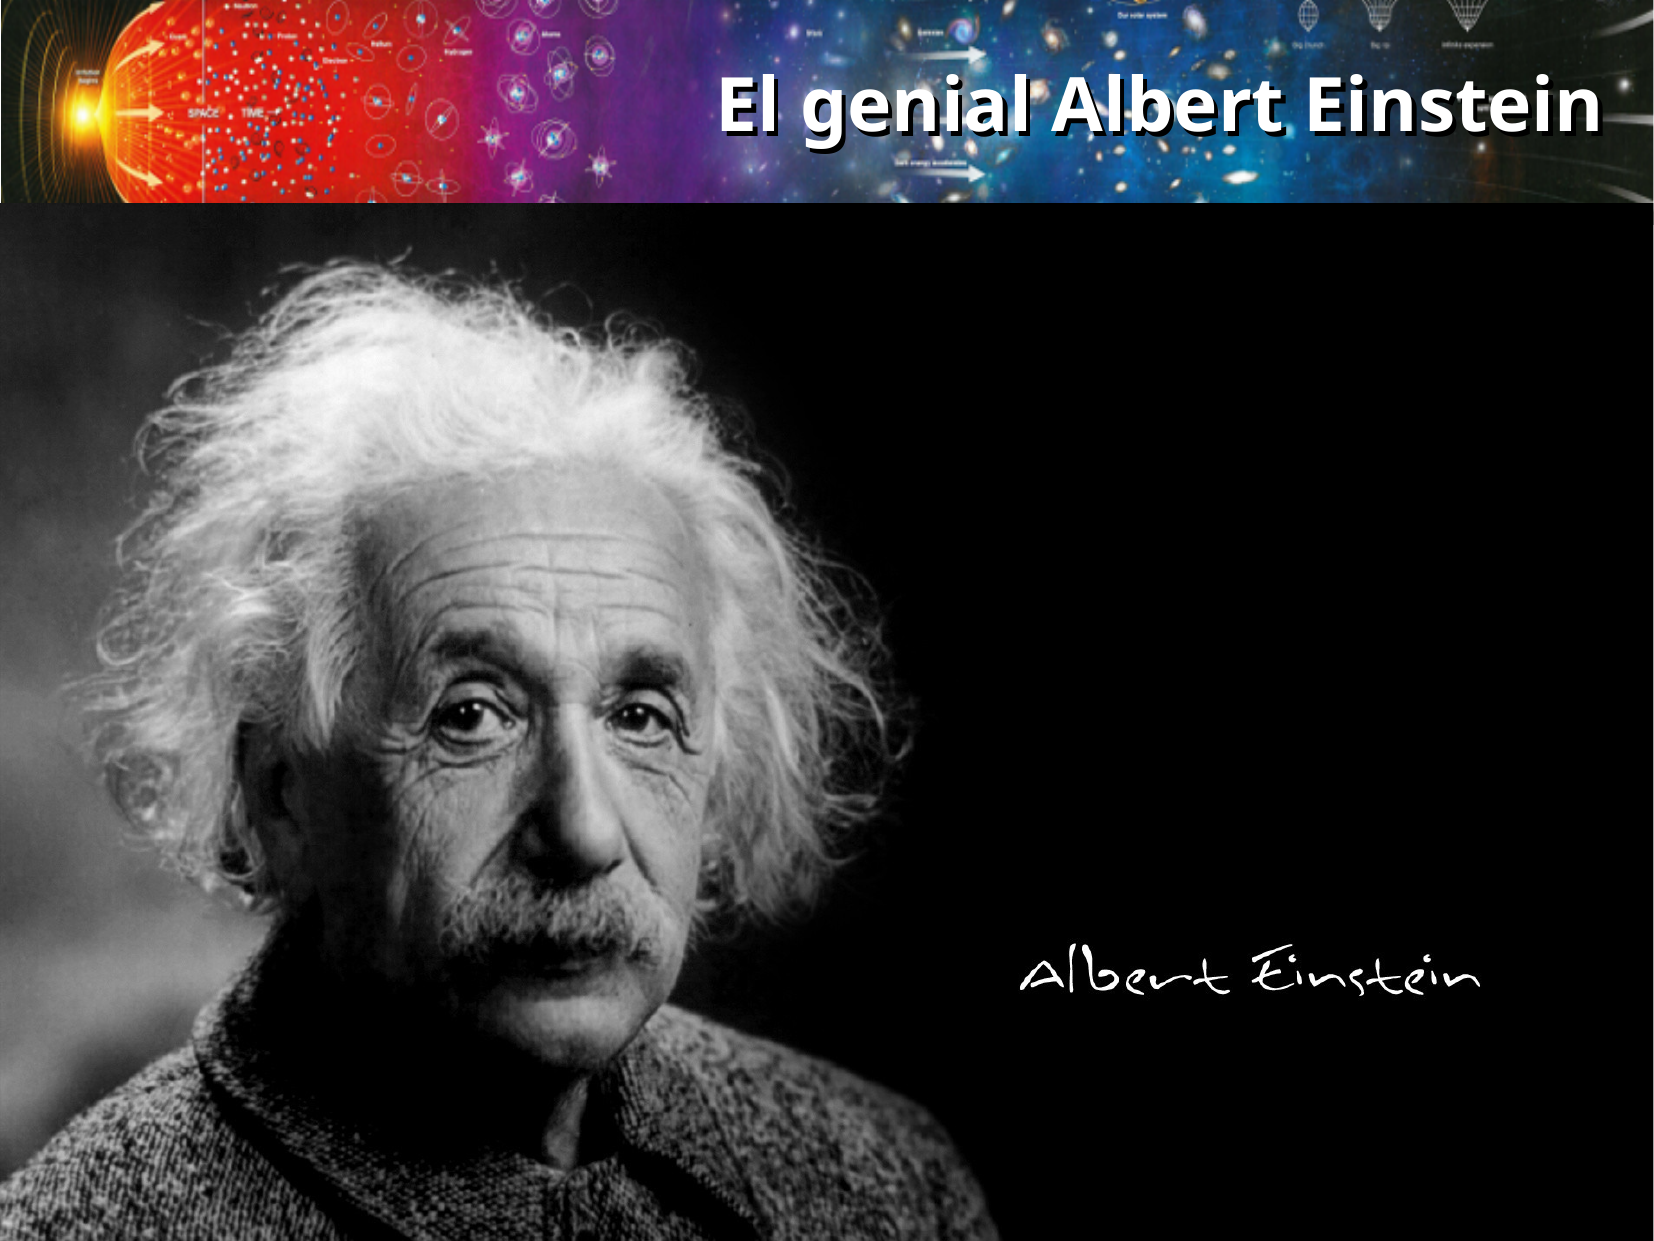

# El genial Albert Einstein
07 Ago 2019
Asorey - IPAC 2019 - 01 - U01C01
27